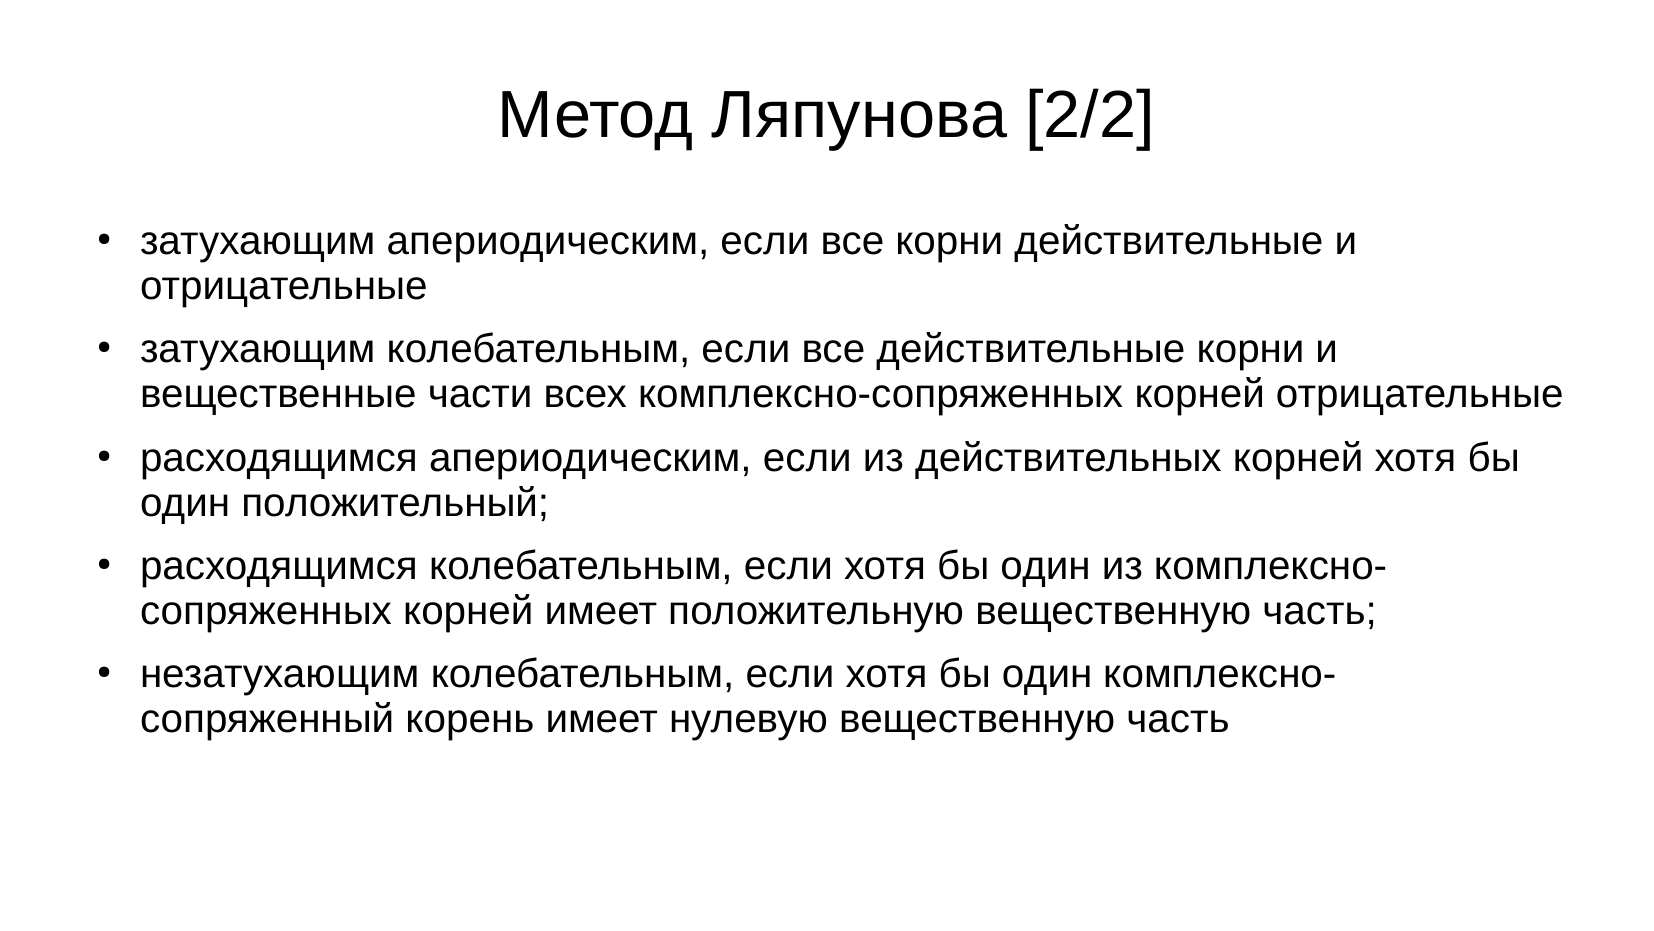

# Метод Ляпунова [2/2]
затухающим апериодическим, если все корни действительные и отрицательные
затухающим колебательным, если все действительные корни и вещественные части всех комплексно-сопряженных корней отрицательные
расходящимся апериодическим, если из действительных корней хотя бы один положительный;
расходящимся колебательным, если хотя бы один из комплексно-сопряженных корней имеет положительную вещественную часть;
незатухающим колебательным, если хотя бы один комплексно-сопряженный корень имеет нулевую вещественную часть